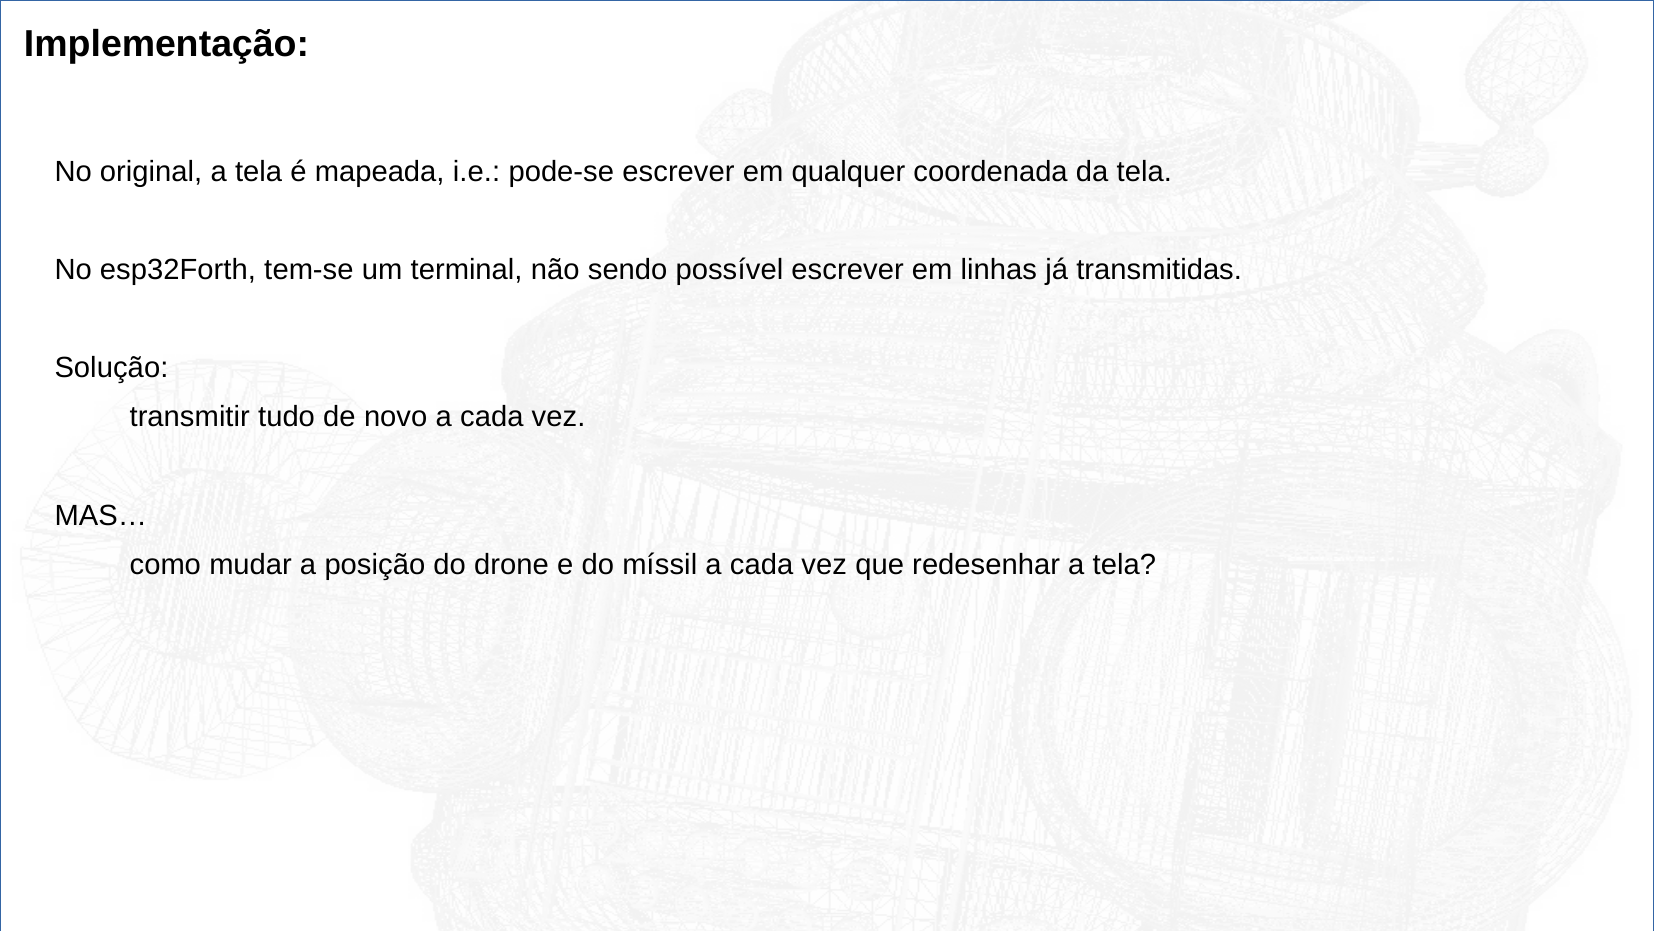

Implementação:
No original, a tela é mapeada, i.e.: pode-se escrever em qualquer coordenada da tela.
No esp32Forth, tem-se um terminal, não sendo possível escrever em linhas já transmitidas.
Solução:
	transmitir tudo de novo a cada vez.
MAS…
	como mudar a posição do drone e do míssil a cada vez que redesenhar a tela?